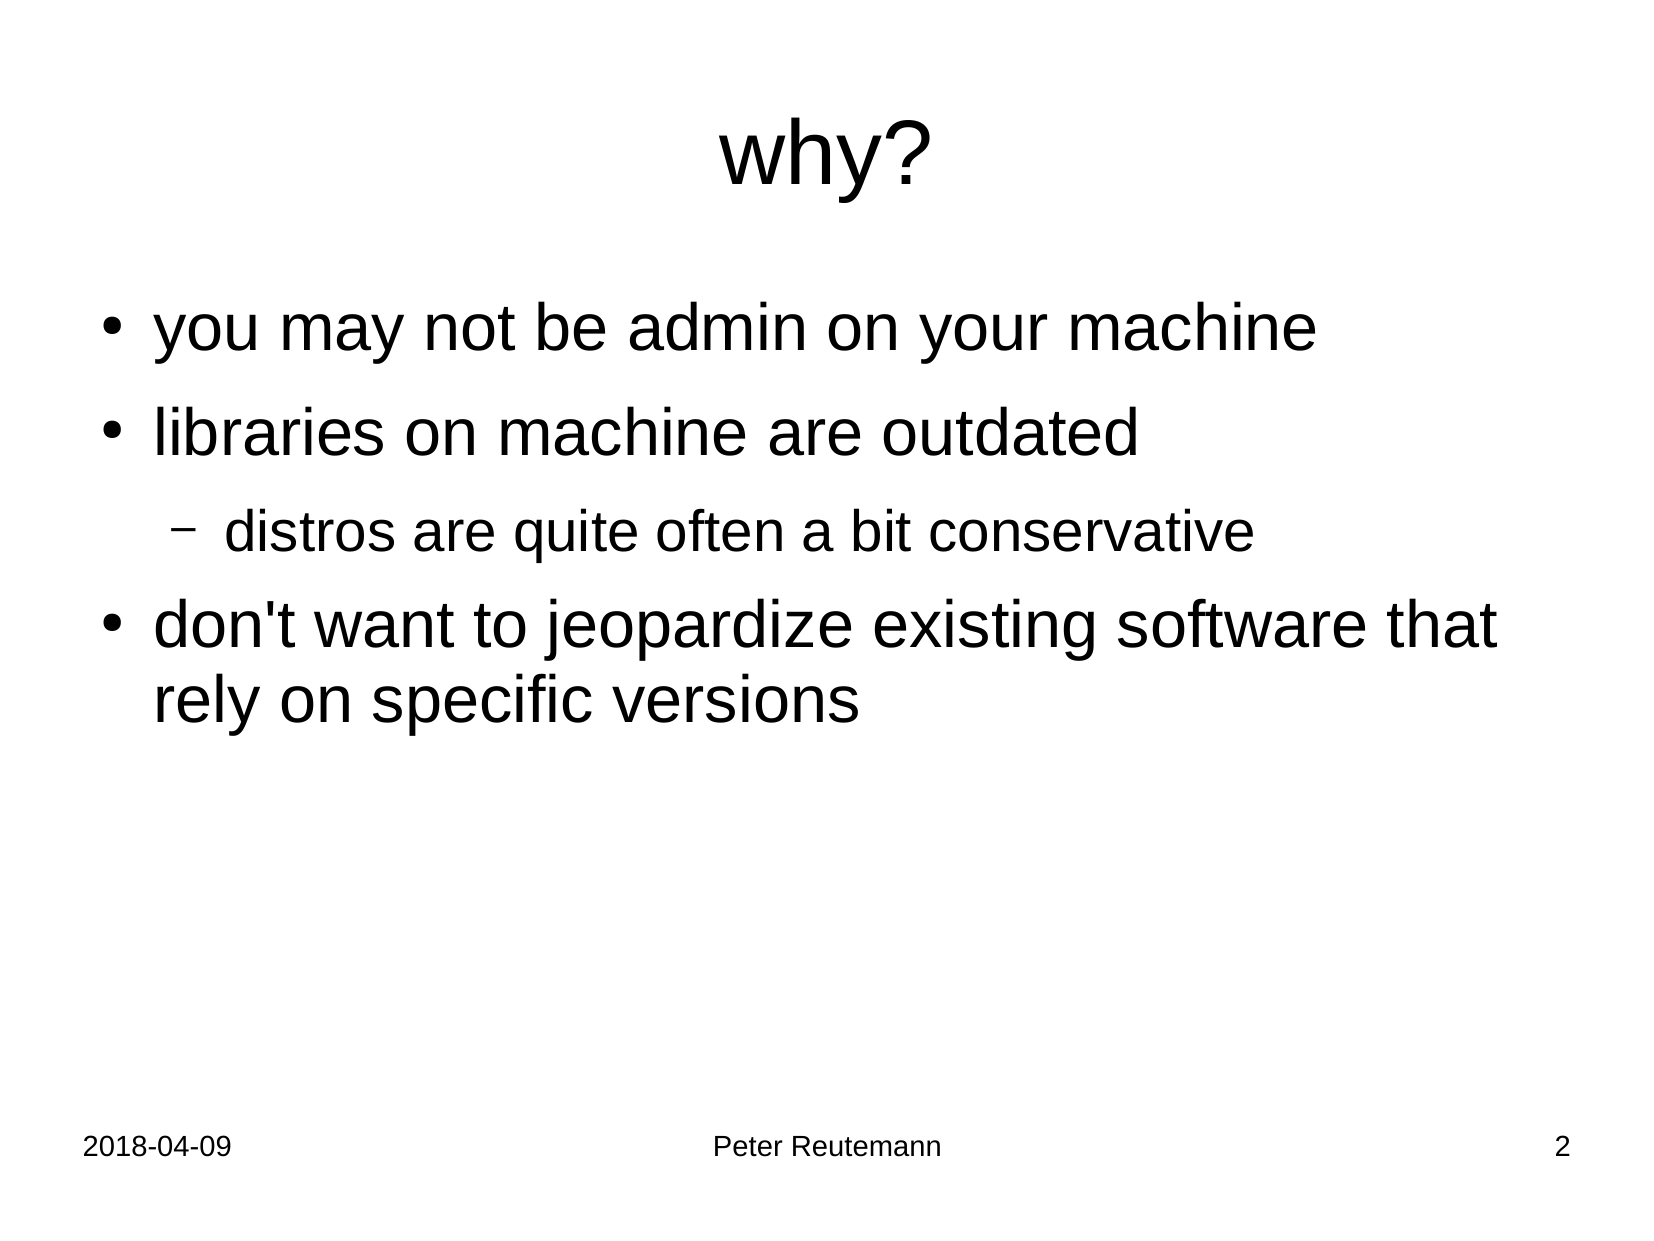

# why?
you may not be admin on your machine
libraries on machine are outdated
distros are quite often a bit conservative
don't want to jeopardize existing software that rely on specific versions
2018-04-09
Peter Reutemann
2